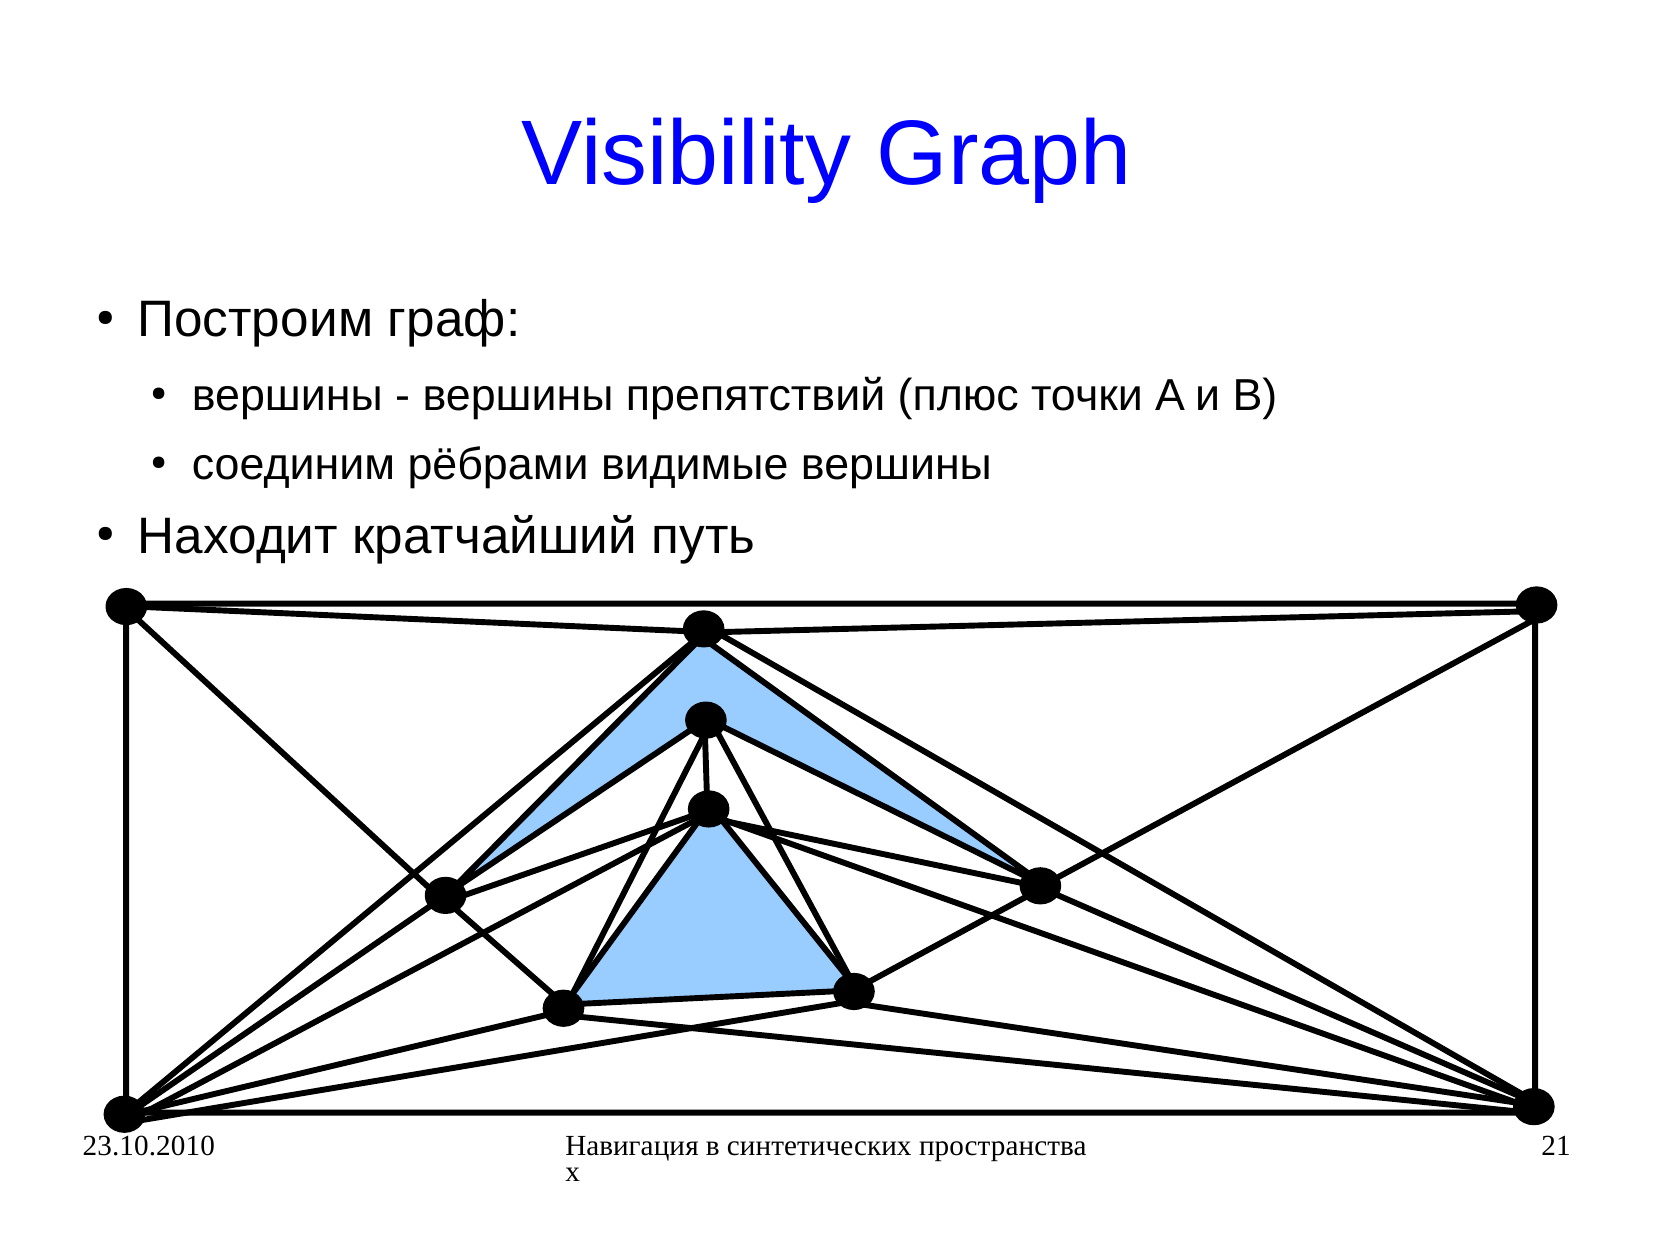

# Visibility Graph
Построим граф:
вершины - вершины препятствий (плюс точки A и B)
соединим рёбрами видимые вершины
Находит кратчайший путь
23.10.2010
Навигация в синтетических пространствах
21